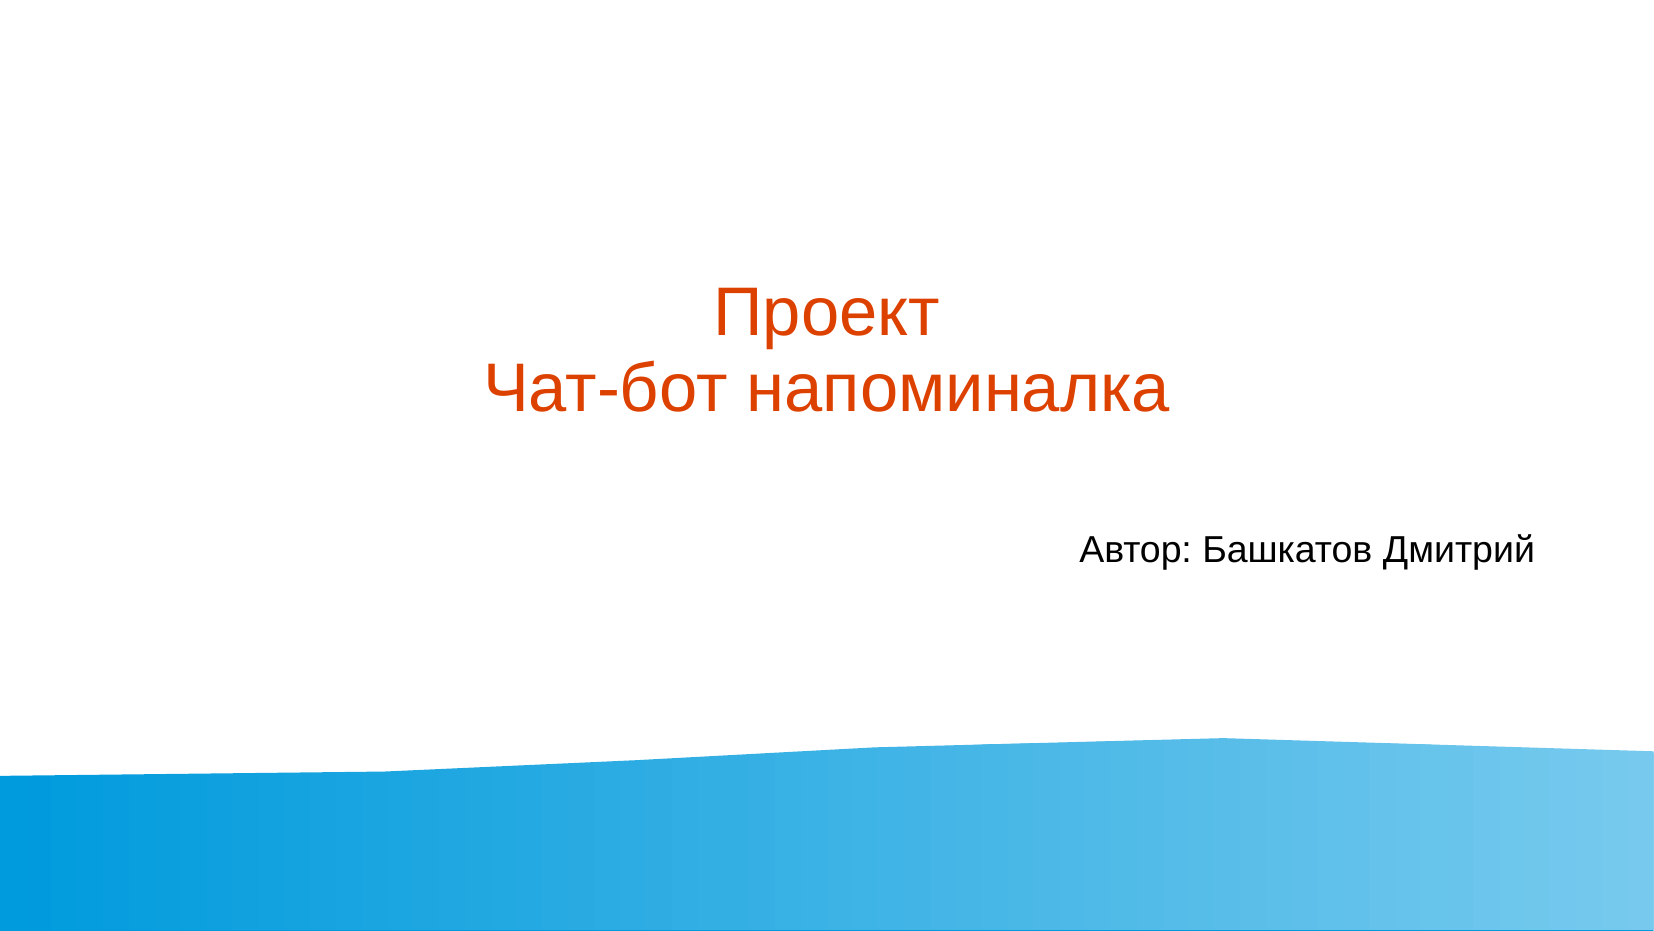

# Проект Чат-бот напоминалка
Автор: Башкатов Дмитрий